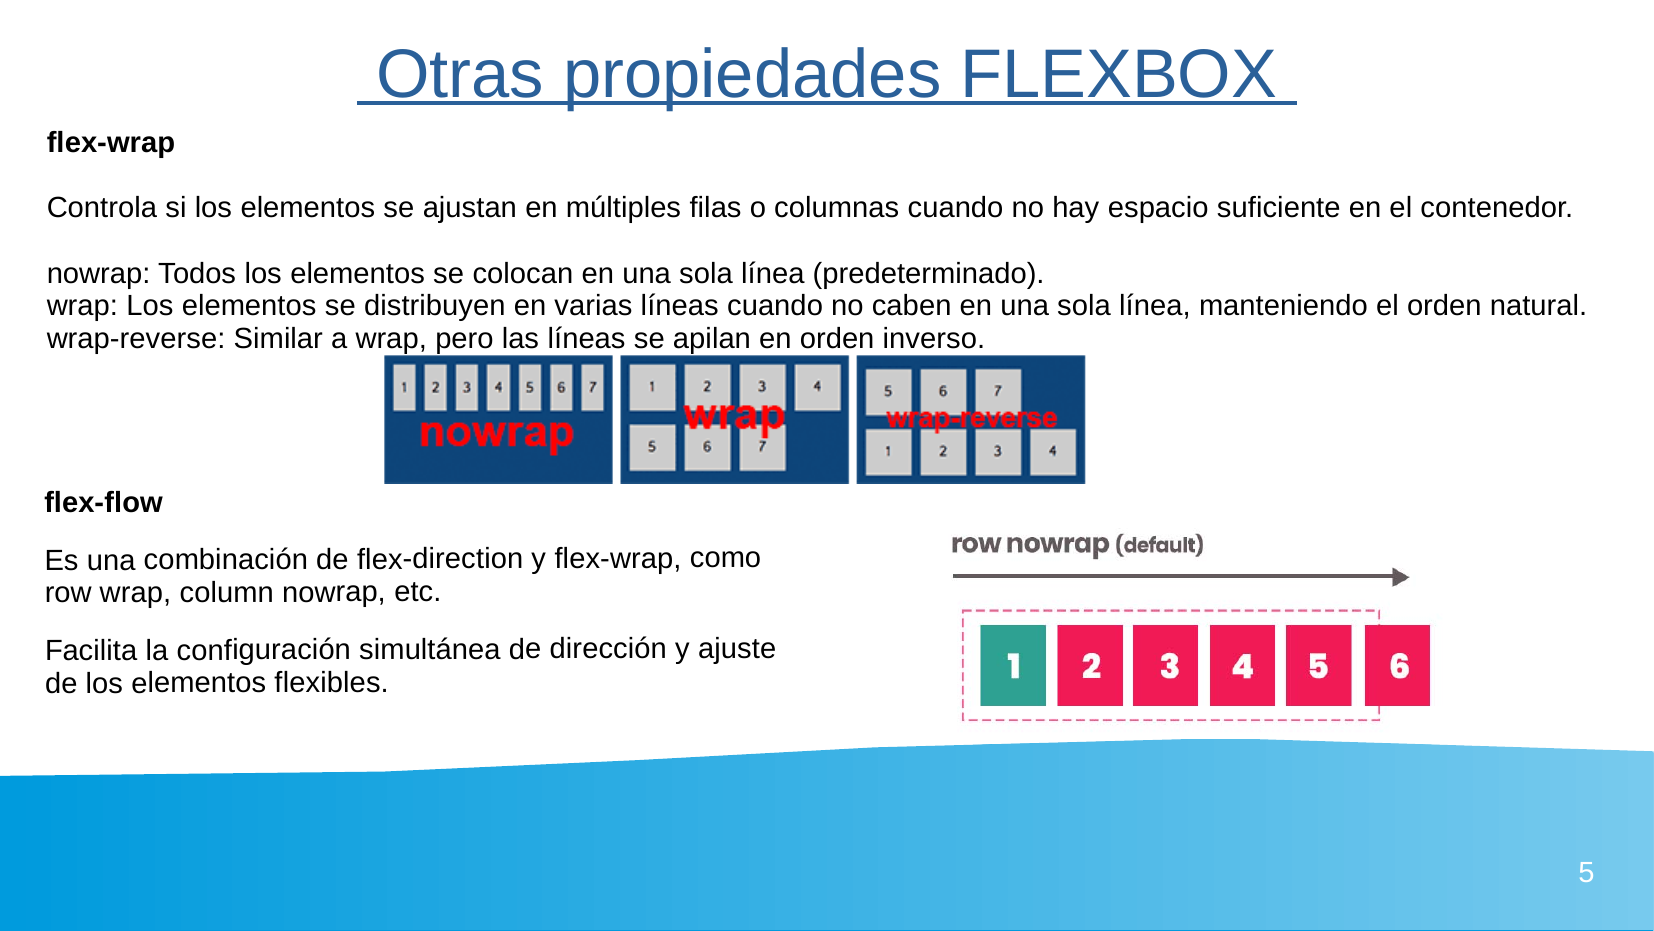

# Otras propiedades FLEXBOX
flex-wrap
Controla si los elementos se ajustan en múltiples filas o columnas cuando no hay espacio suficiente en el contenedor.
nowrap: Todos los elementos se colocan en una sola línea (predeterminado).
wrap: Los elementos se distribuyen en varias líneas cuando no caben en una sola línea, manteniendo el orden natural.
wrap-reverse: Similar a wrap, pero las líneas se apilan en orden inverso.
flex-flow
Es una combinación de flex-direction y flex-wrap, como row wrap, column nowrap, etc.
Facilita la configuración simultánea de dirección y ajuste de los elementos flexibles.
5